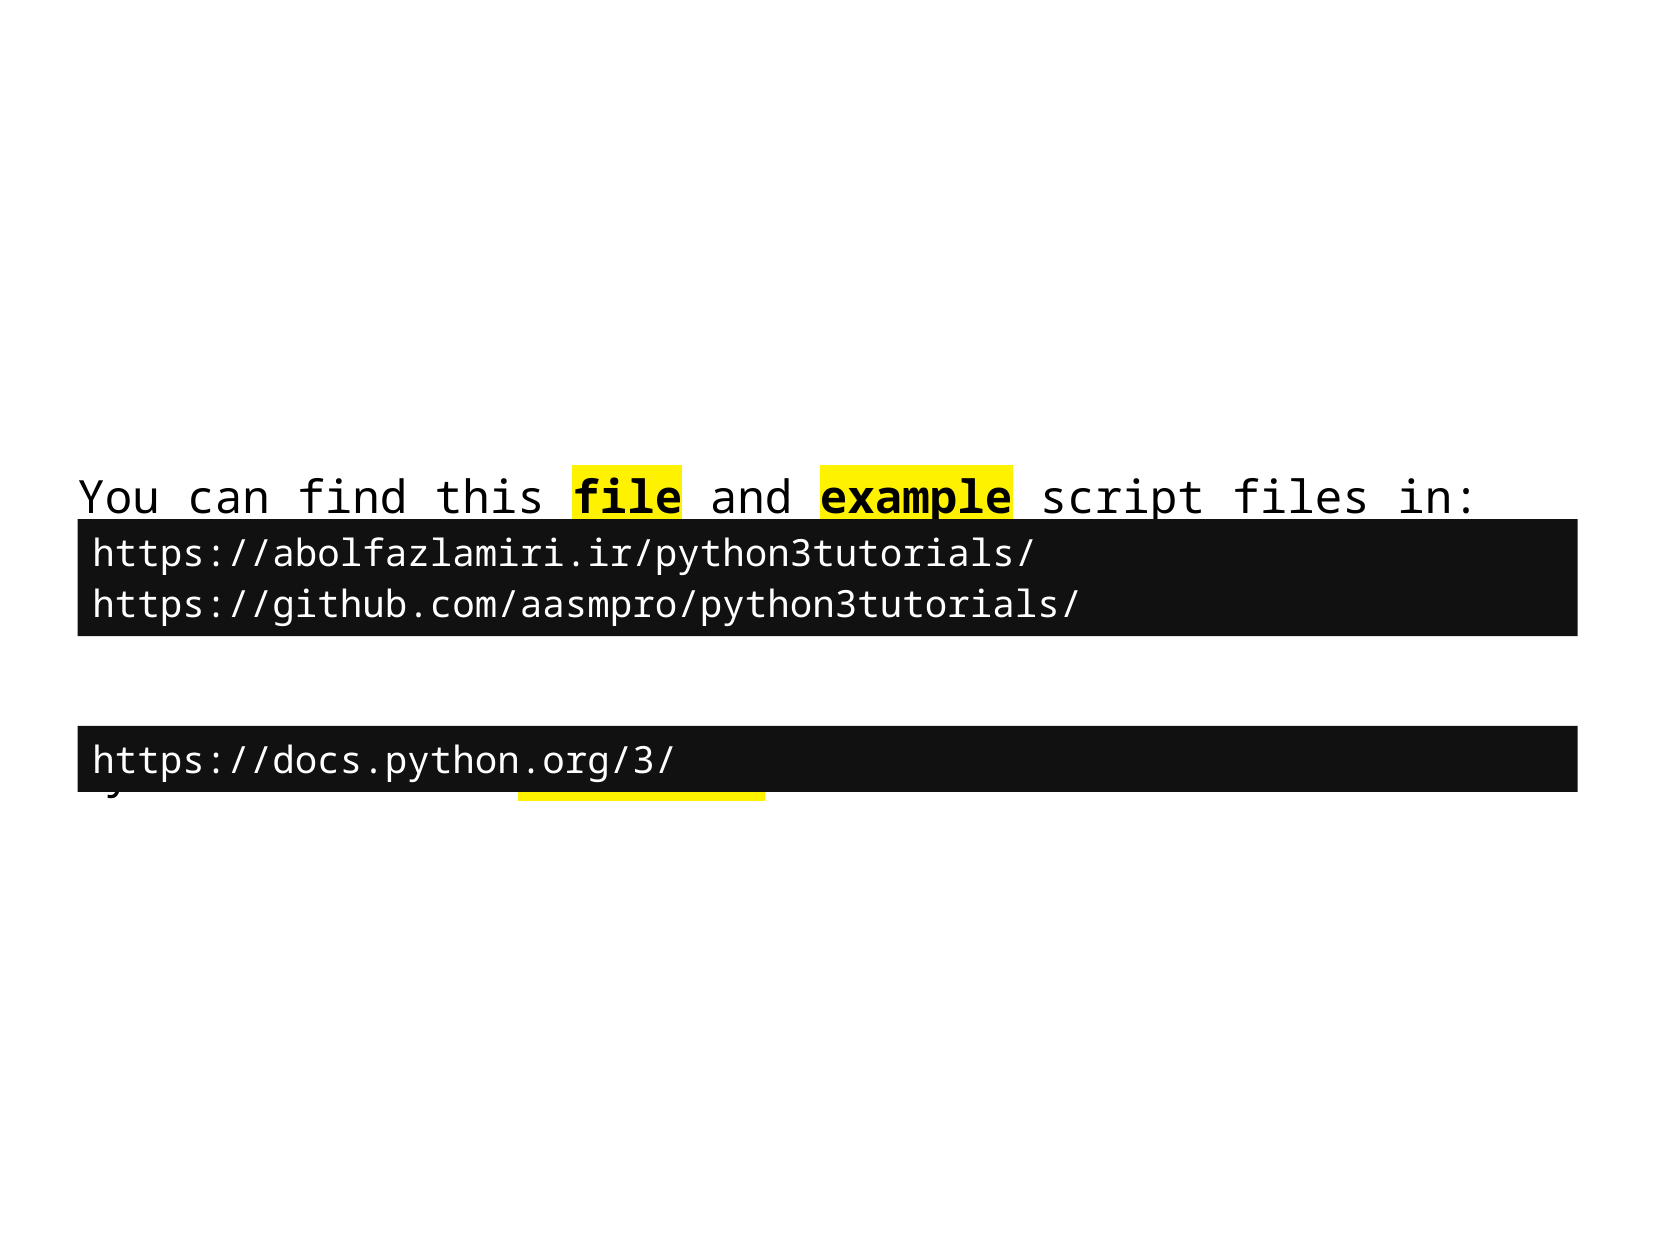

You can find this file and example script files in:
Python official documents:
https://abolfazlamiri.ir/python3tutorials/
https://github.com/aasmpro/python3tutorials/
https://docs.python.org/3/